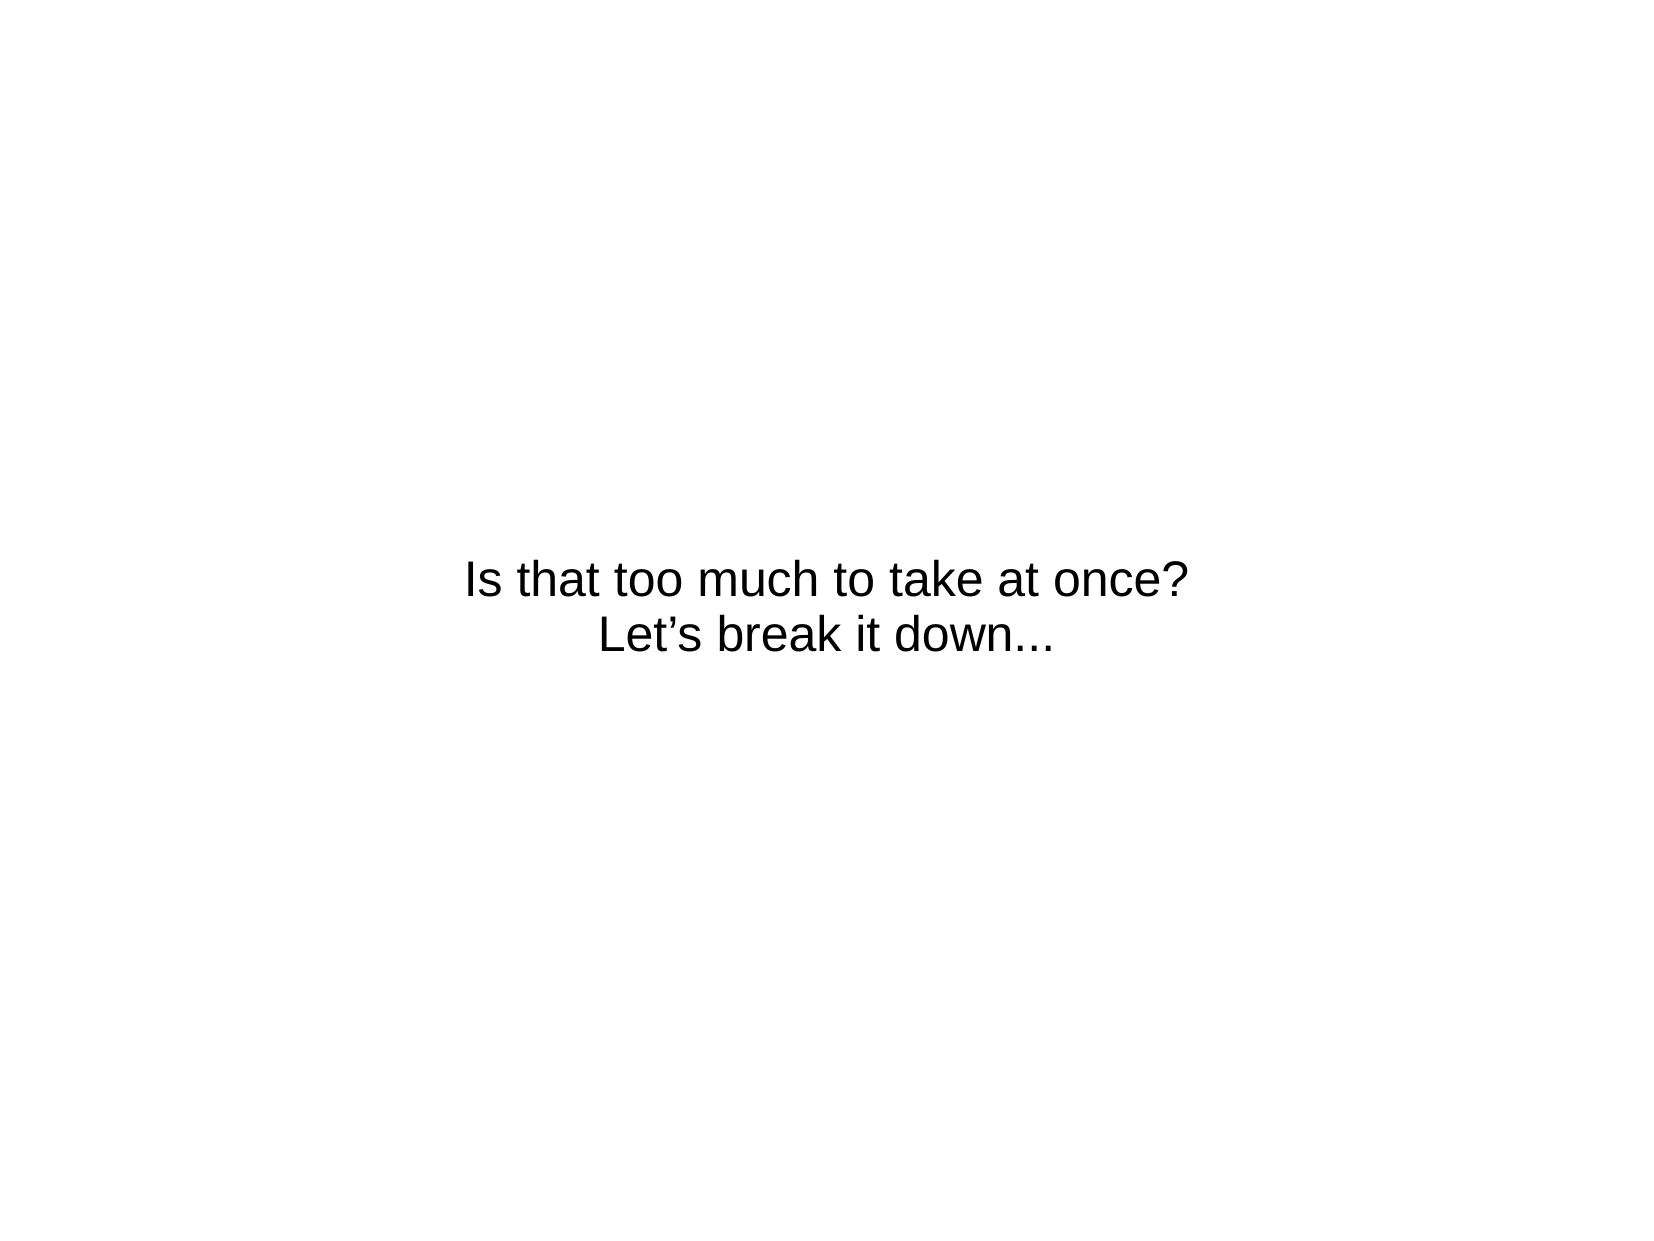

# Is that too much to take at once?
Let’s break it down...